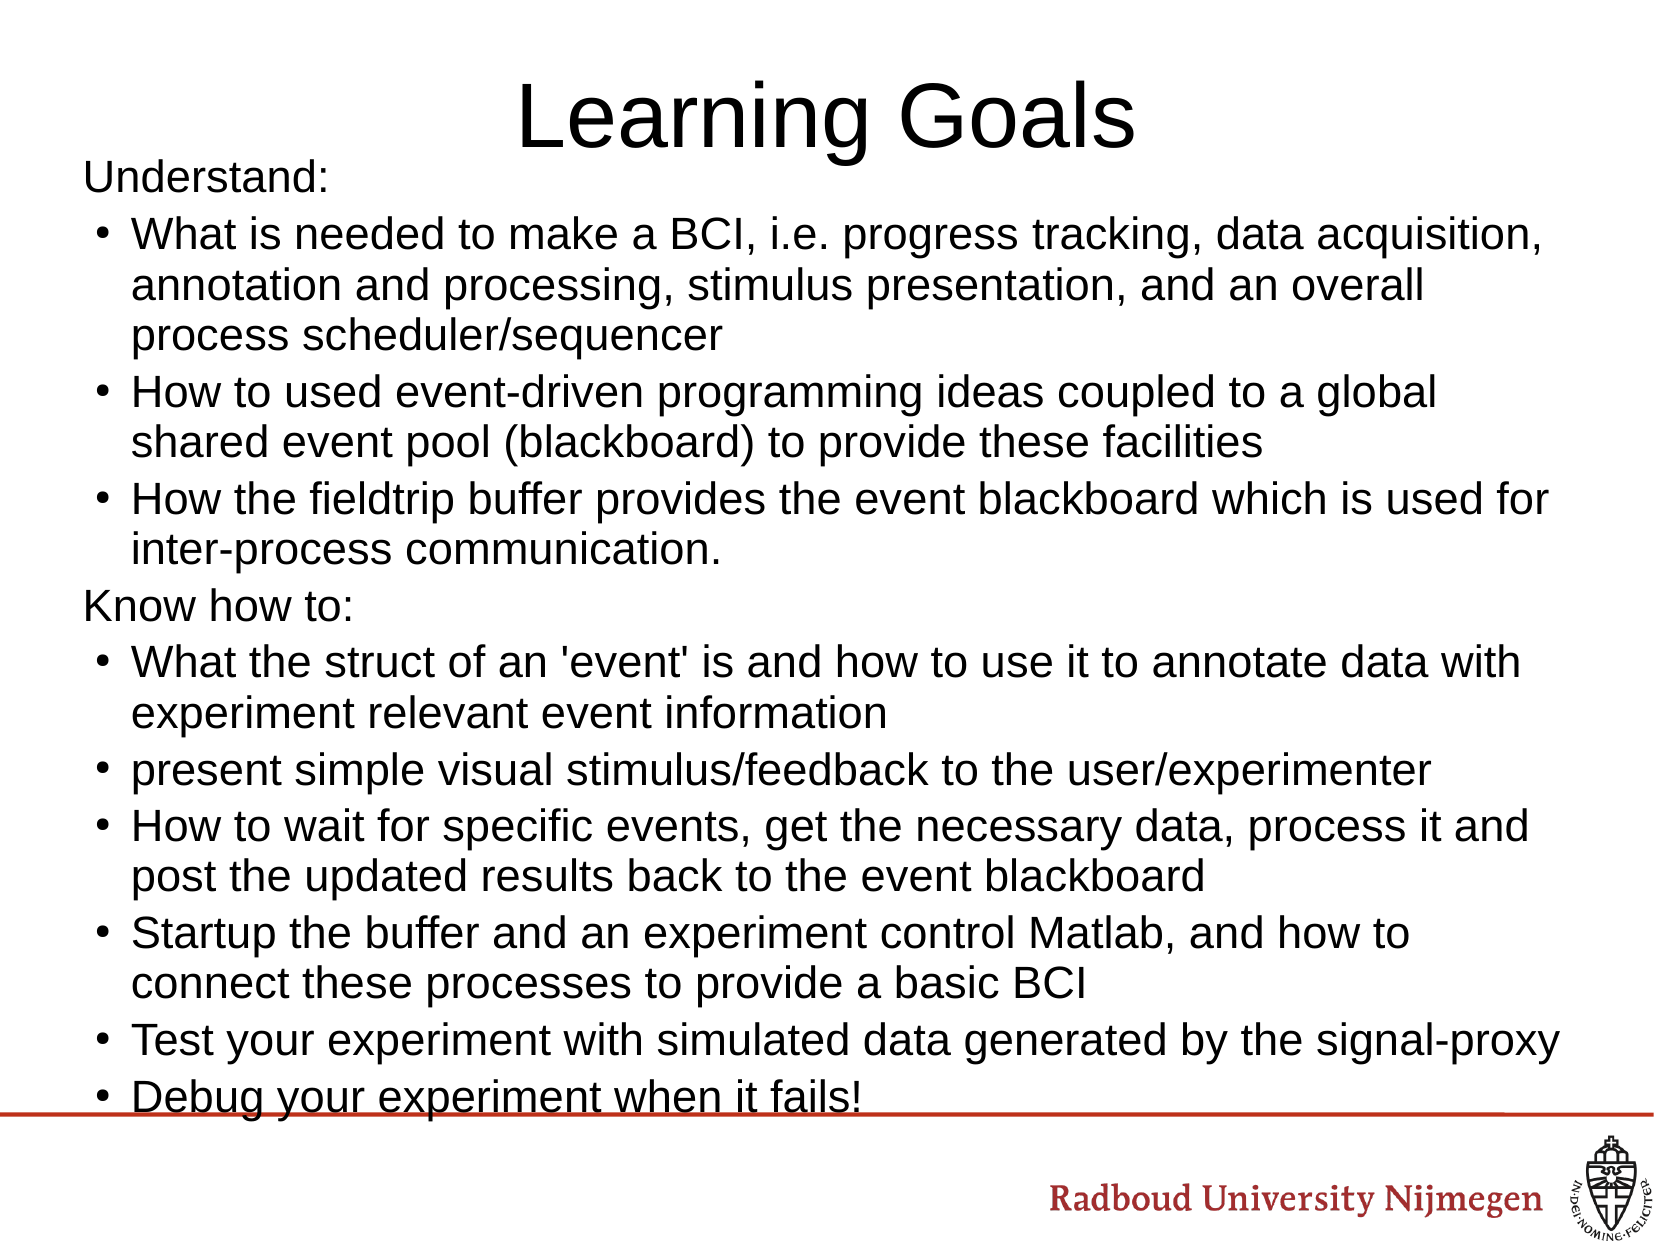

# Learning Goals
Understand:
What is needed to make a BCI, i.e. progress tracking, data acquisition, annotation and processing, stimulus presentation, and an overall process scheduler/sequencer
How to used event-driven programming ideas coupled to a global shared event pool (blackboard) to provide these facilities
How the fieldtrip buffer provides the event blackboard which is used for inter-process communication.
Know how to:
What the struct of an 'event' is and how to use it to annotate data with experiment relevant event information
present simple visual stimulus/feedback to the user/experimenter
How to wait for specific events, get the necessary data, process it and post the updated results back to the event blackboard
Startup the buffer and an experiment control Matlab, and how to connect these processes to provide a basic BCI
Test your experiment with simulated data generated by the signal-proxy
Debug your experiment when it fails!